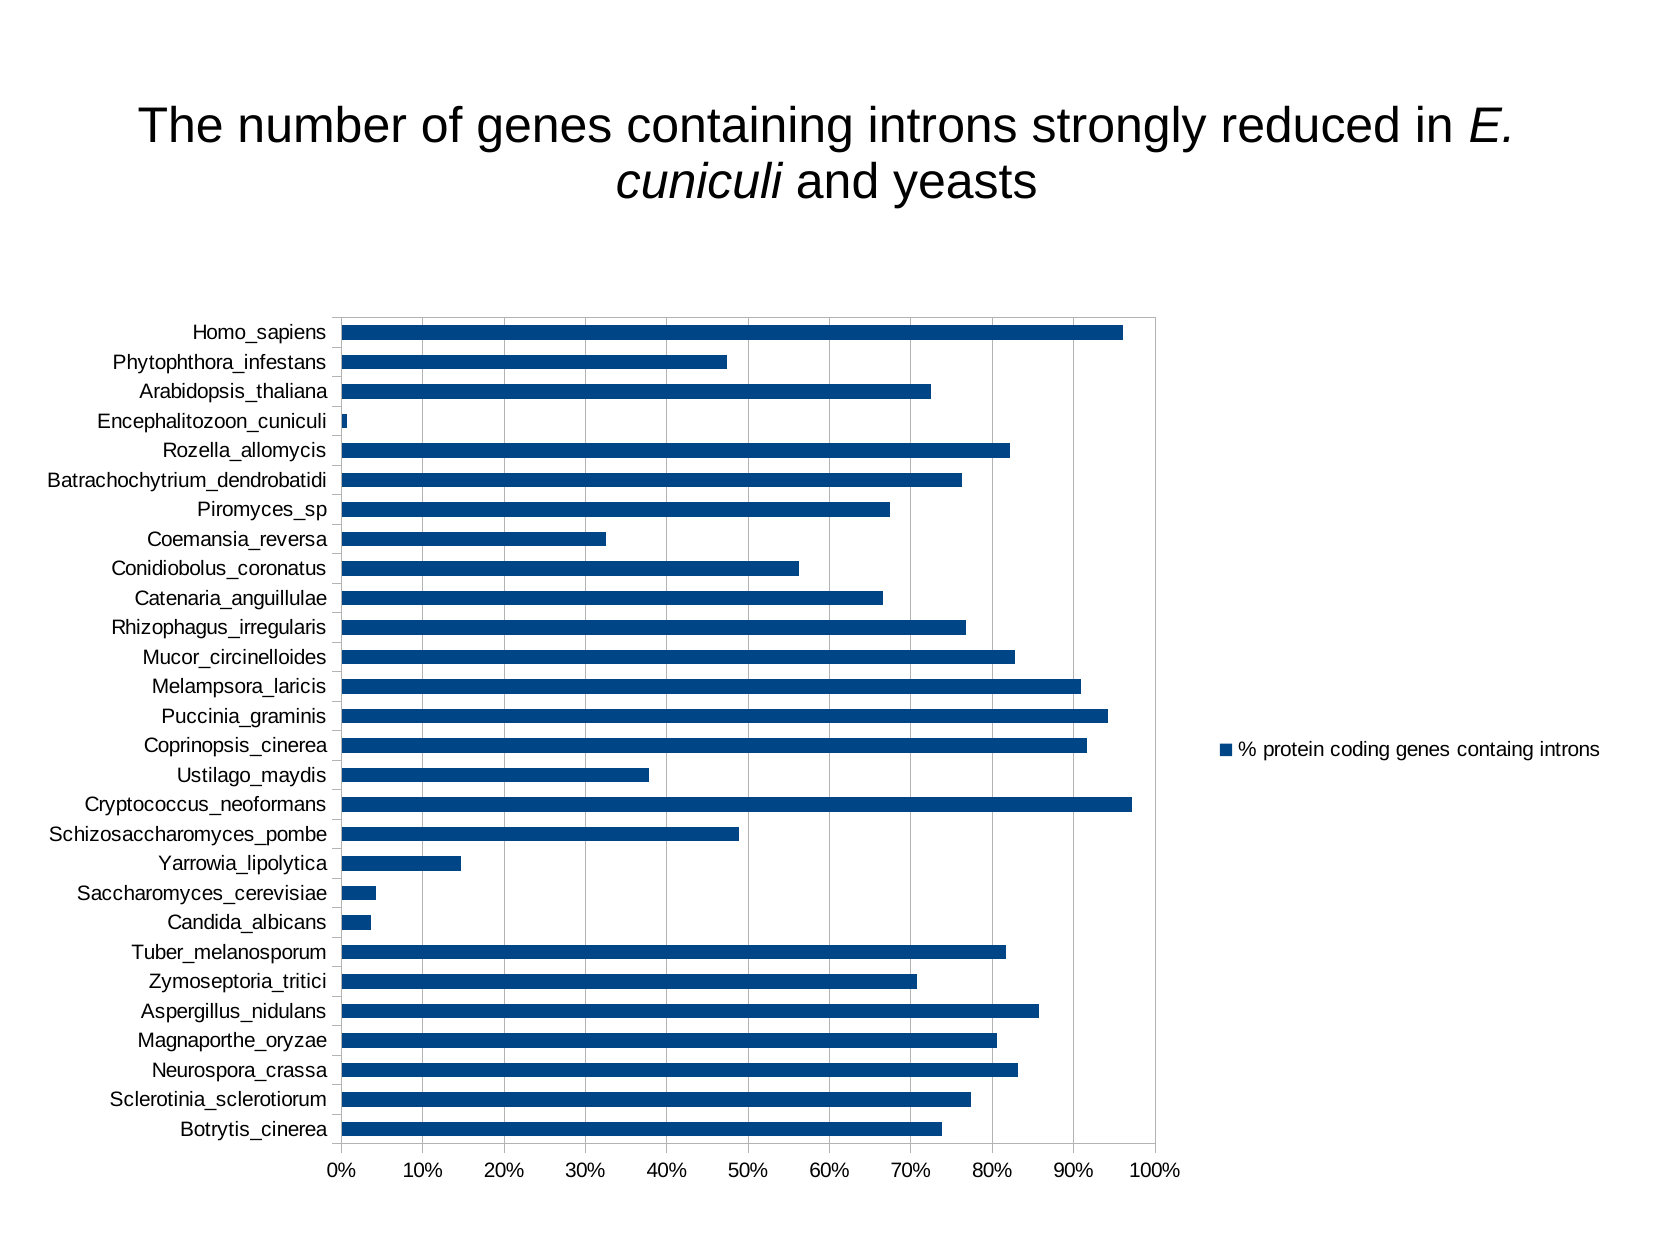

# The number of genes containing introns strongly reduced in E. cuniculi and yeasts
### Chart
| Category | % protein coding genes containg introns |
|---|---|
| Botrytis_cinerea | 0.7376421232 |
| Sclerotinia_sclerotiorum | 0.7742536027 |
| Neurospora_crassa | 0.8318961521 |
| Magnaporthe_oryzae | 0.8062720502 |
| Aspergillus_nidulans | 0.8570224719 |
| Zymoseptoria_tritici | 0.7079484131 |
| Tuber_melanosporum | 0.8171024546 |
| Candida_albicans | 0.036525974 |
| Saccharomyces_cerevisiae | 0.0419771863 |
| Yarrowia_lipolytica | 0.1470451373 |
| Schizosaccharomyces_pombe | 0.4887027659 |
| Cryptococcus_neoformans | 0.9714367734 |
| Ustilago_maydis | 0.377491567 |
| Coprinopsis_cinerea | 0.9166728888 |
| Puccinia_graminis | 0.9420473361 |
| Melampsora_laricis | 0.9088359046 |
| Mucor_circinelloides | 0.8278010069 |
| Rhizophagus_irregularis | 0.7678158642 |
| Catenaria_anguillulae | 0.6655624471 |
| Conidiobolus_coronatus | 0.5622002821 |
| Coemansia_reversa | 0.3250306247 |
| Piromyces_sp | 0.6740851993 |
| Batrachochytrium_dendrobatidi | 0.7628263857 |
| Rozella_allomycis | 0.8214173228 |
| Encephalitozoon_cuniculi | 0.0070140281 |
| Arabidopsis_thaliana | 0.724172686 |
| Phytophthora_infestans | 0.4735158749 |
| Homo_sapiens | 0.9610754414 |